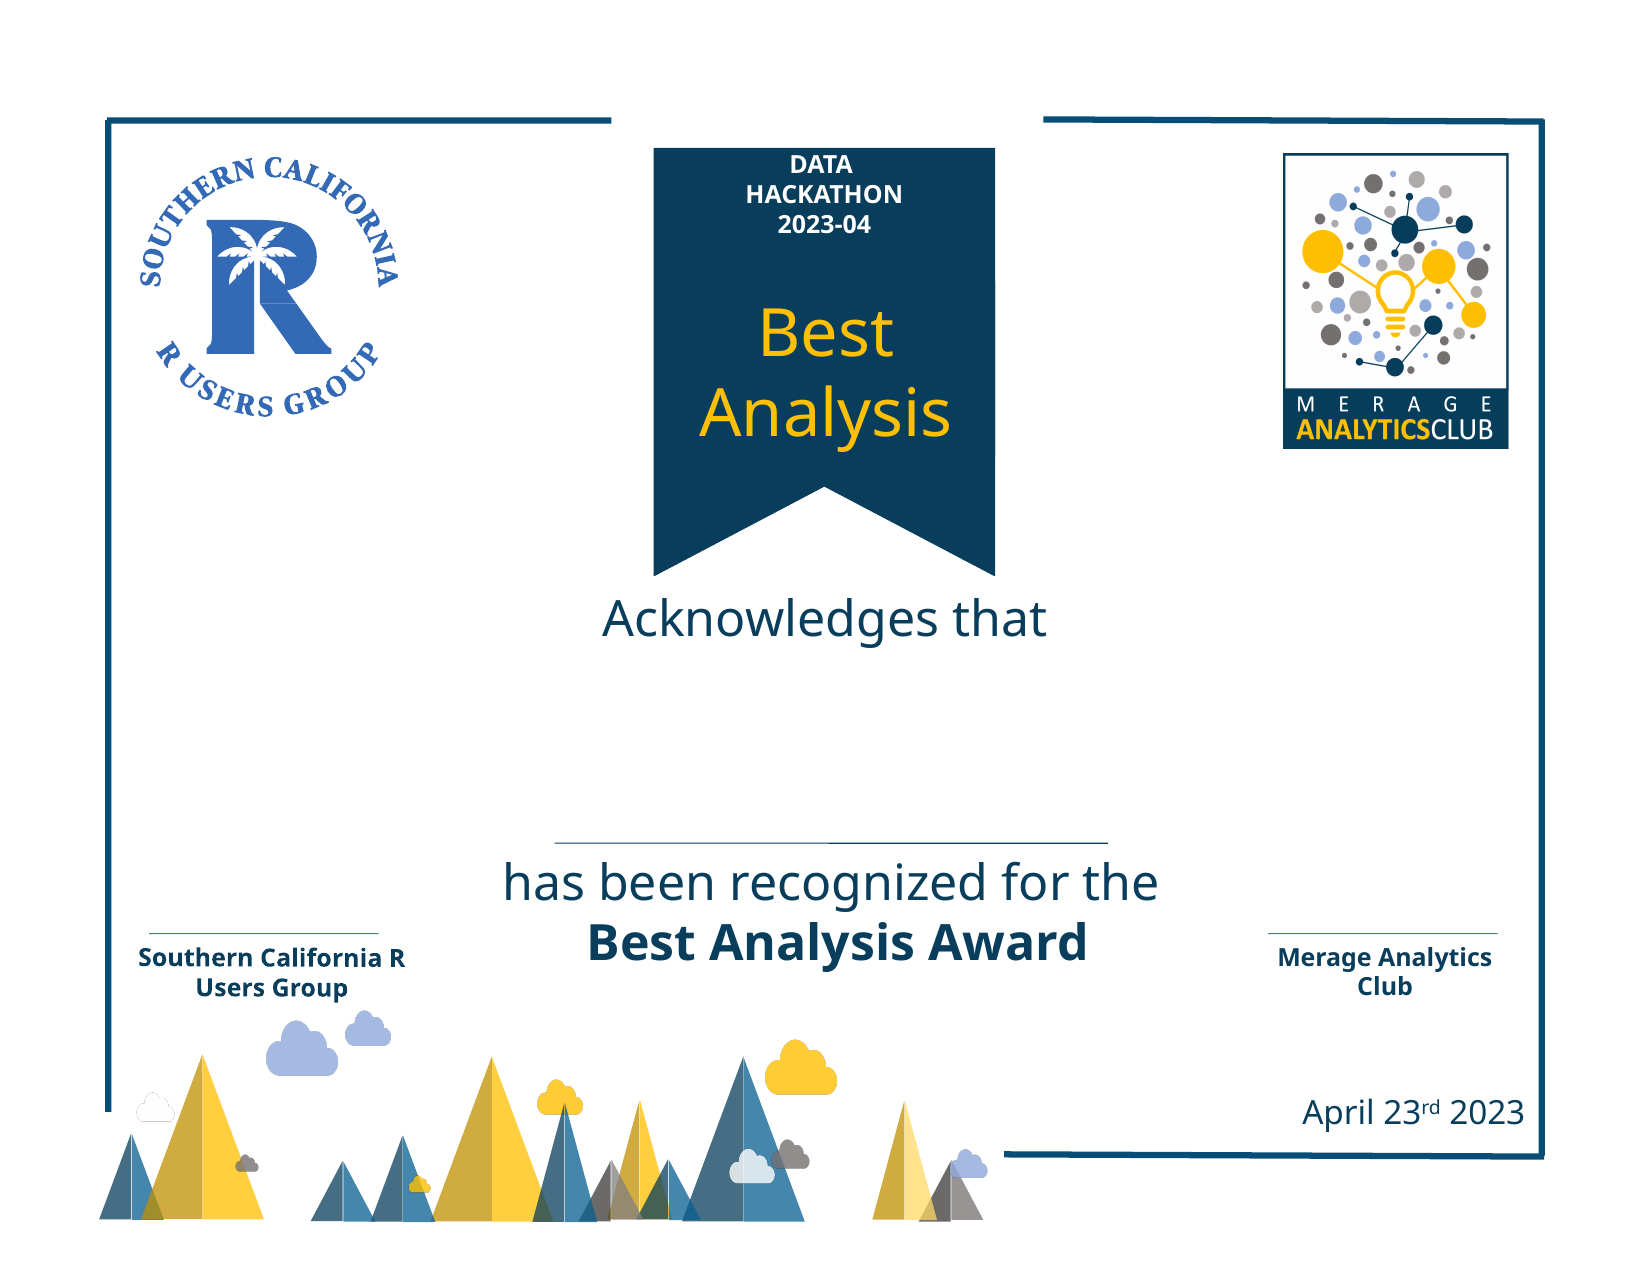

DATA
HACKATHON
2023-04
Best Analysis
Acknowledges that
has been recognized for the
Best Analysis Award
Merage Analytics Club
Southern California R Users Group
April 23rd 2023